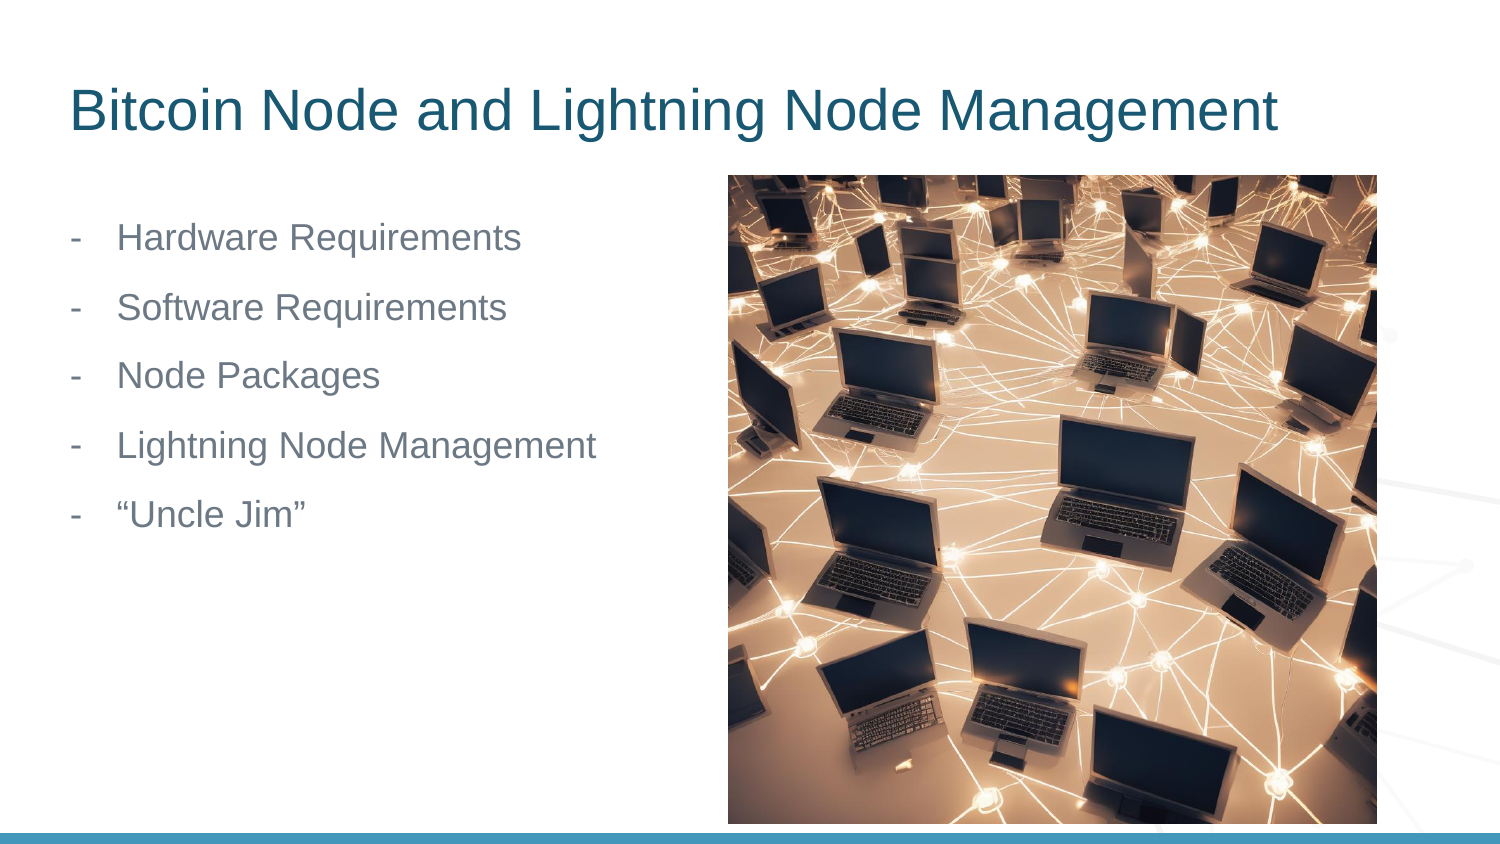

# Bitcoin Node and Lightning Node Management
Hardware Requirements
Software Requirements
Node Packages
Lightning Node Management
“Uncle Jim”